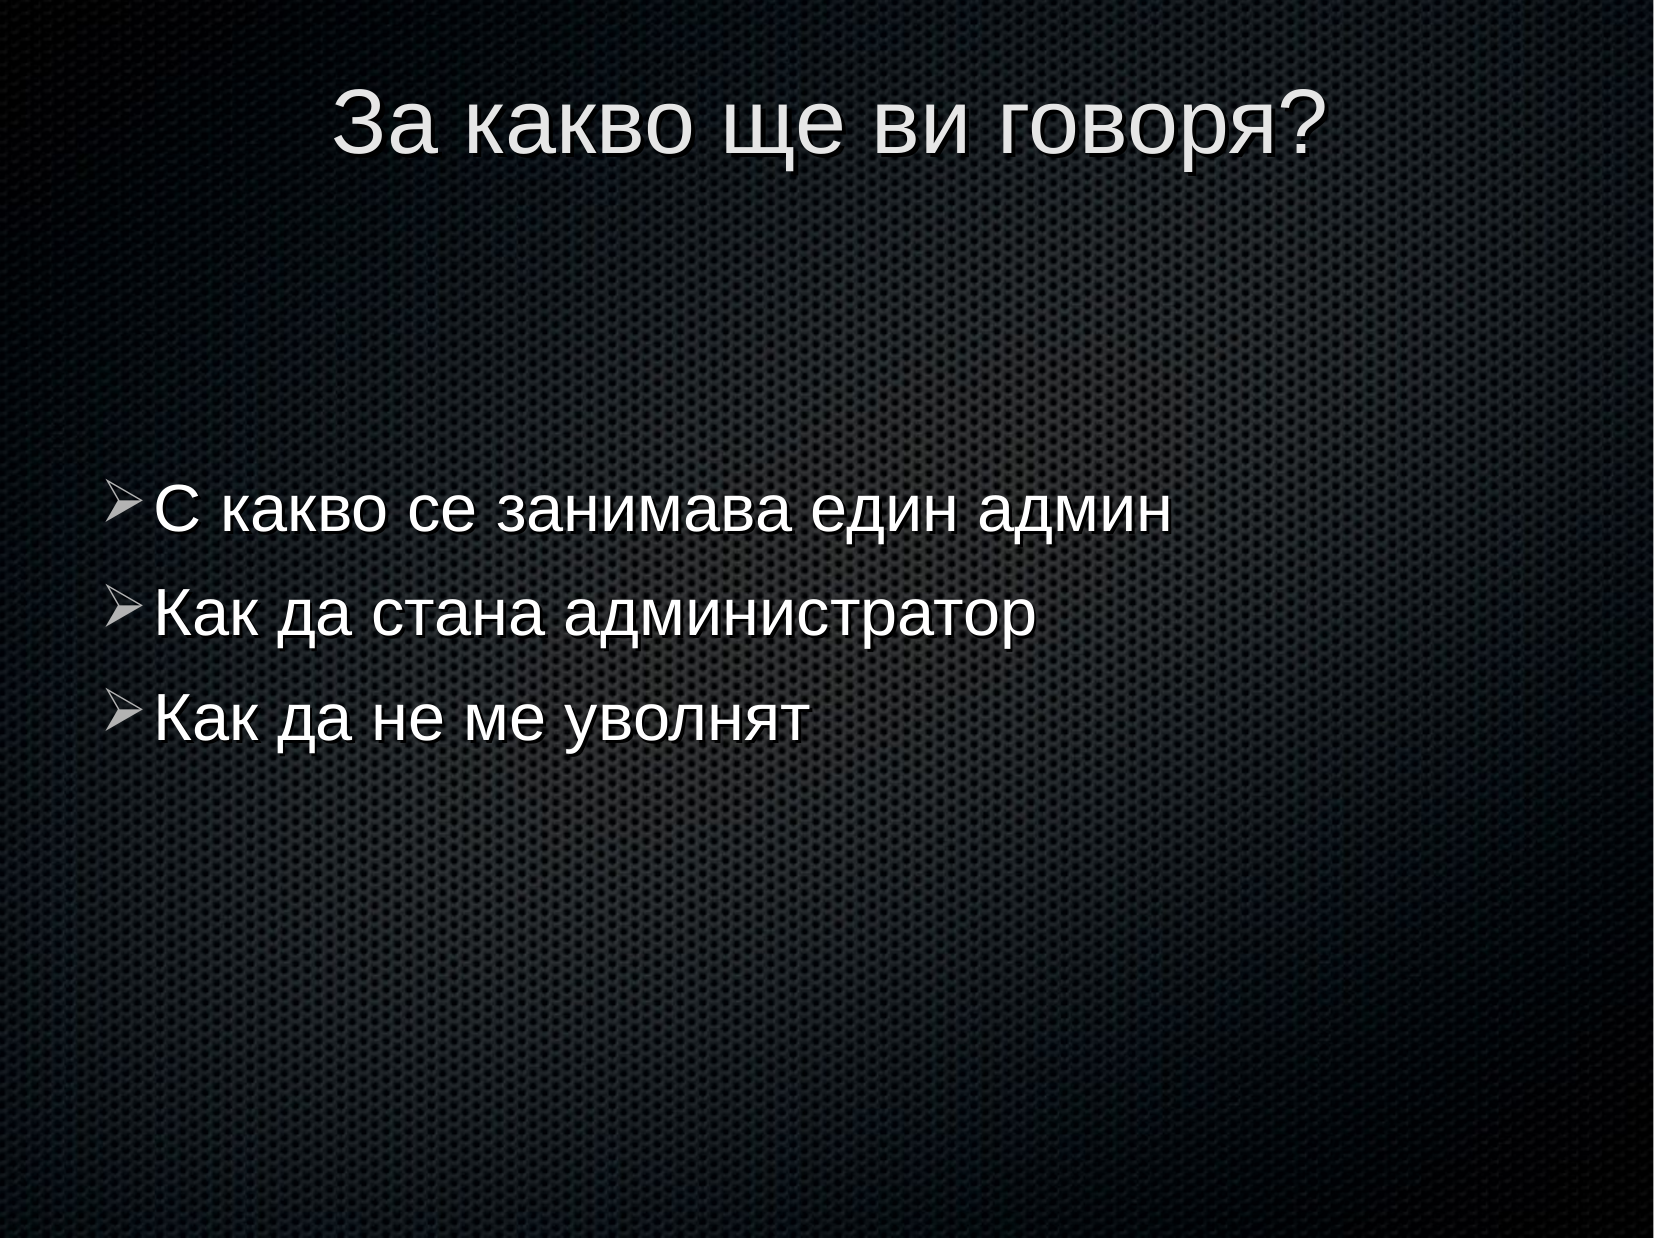

# За какво ще ви говоря?
С какво се занимава един админ
Как да стана администратор
Как да не ме уволнят